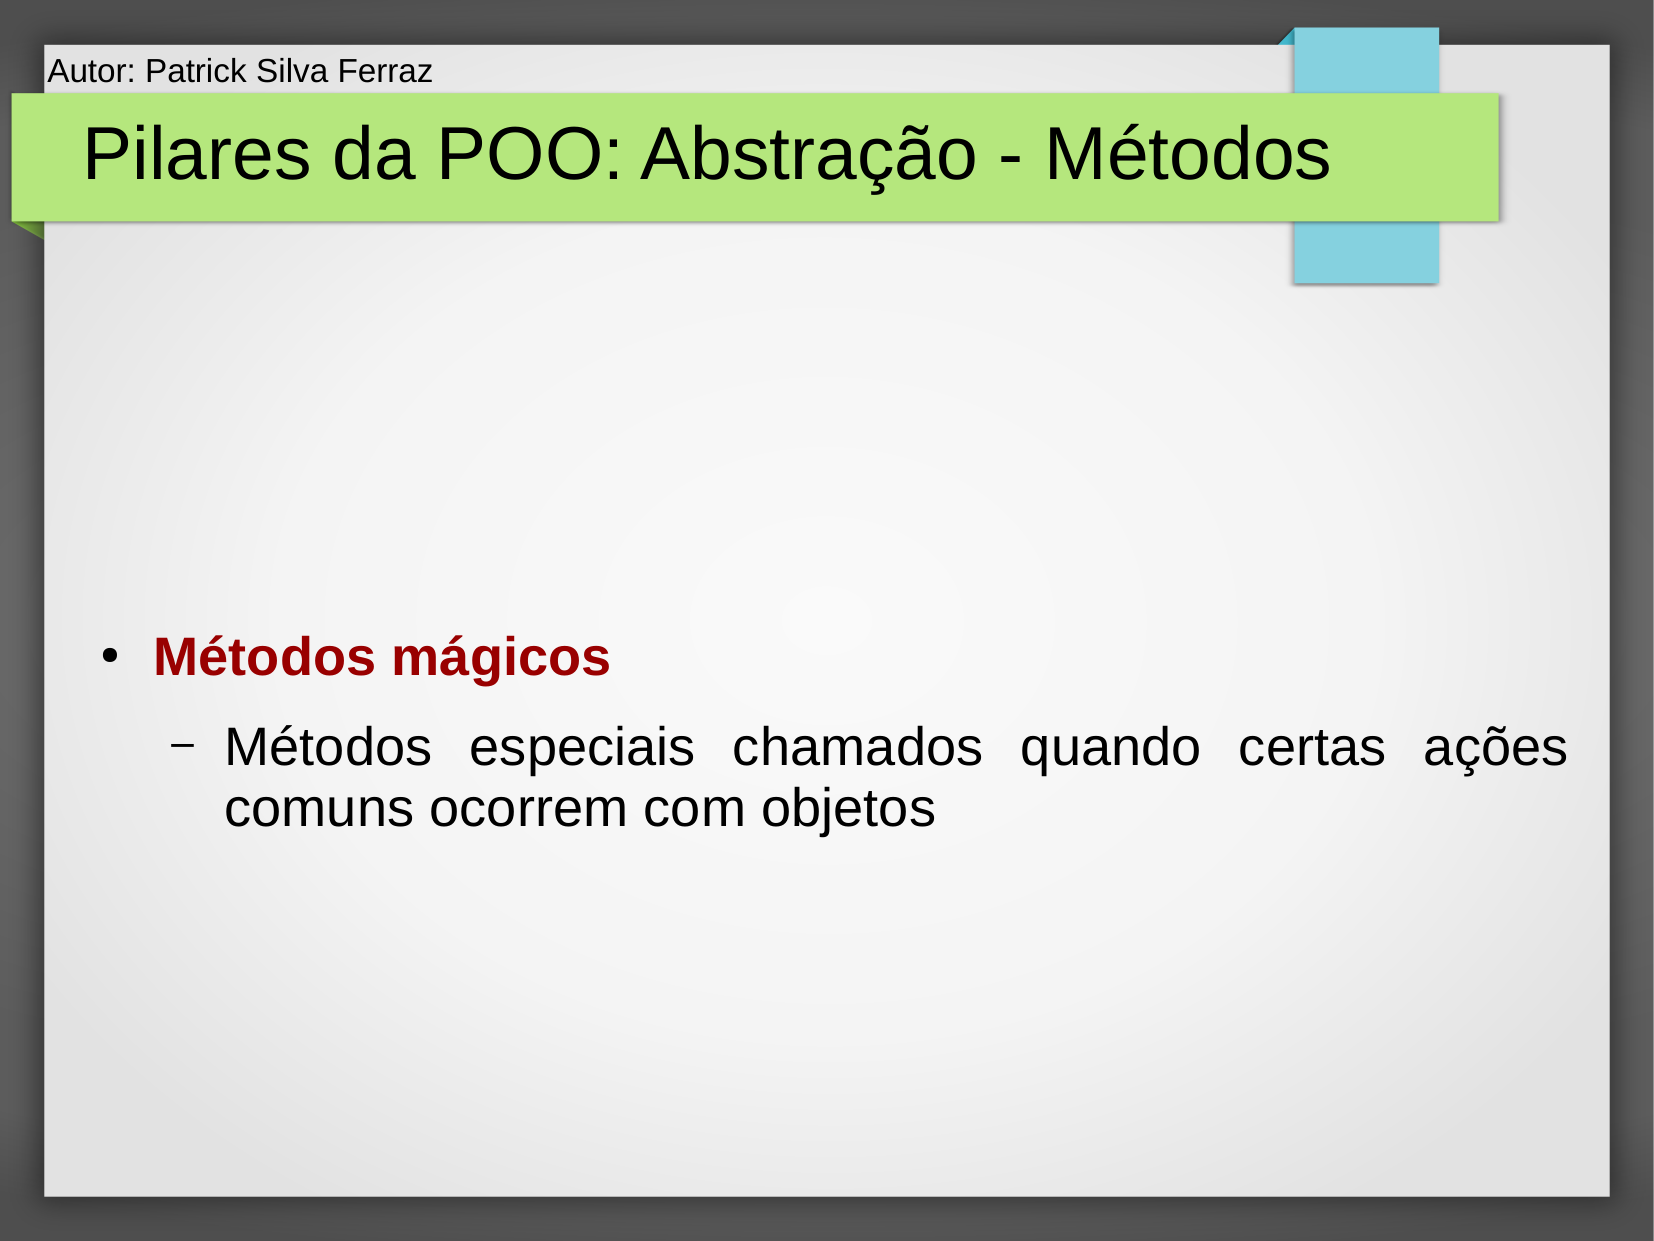

Autor: Patrick Silva Ferraz
# Pilares da POO: Abstração - Métodos
Métodos mágicos
Métodos especiais chamados quando certas ações comuns ocorrem com objetos